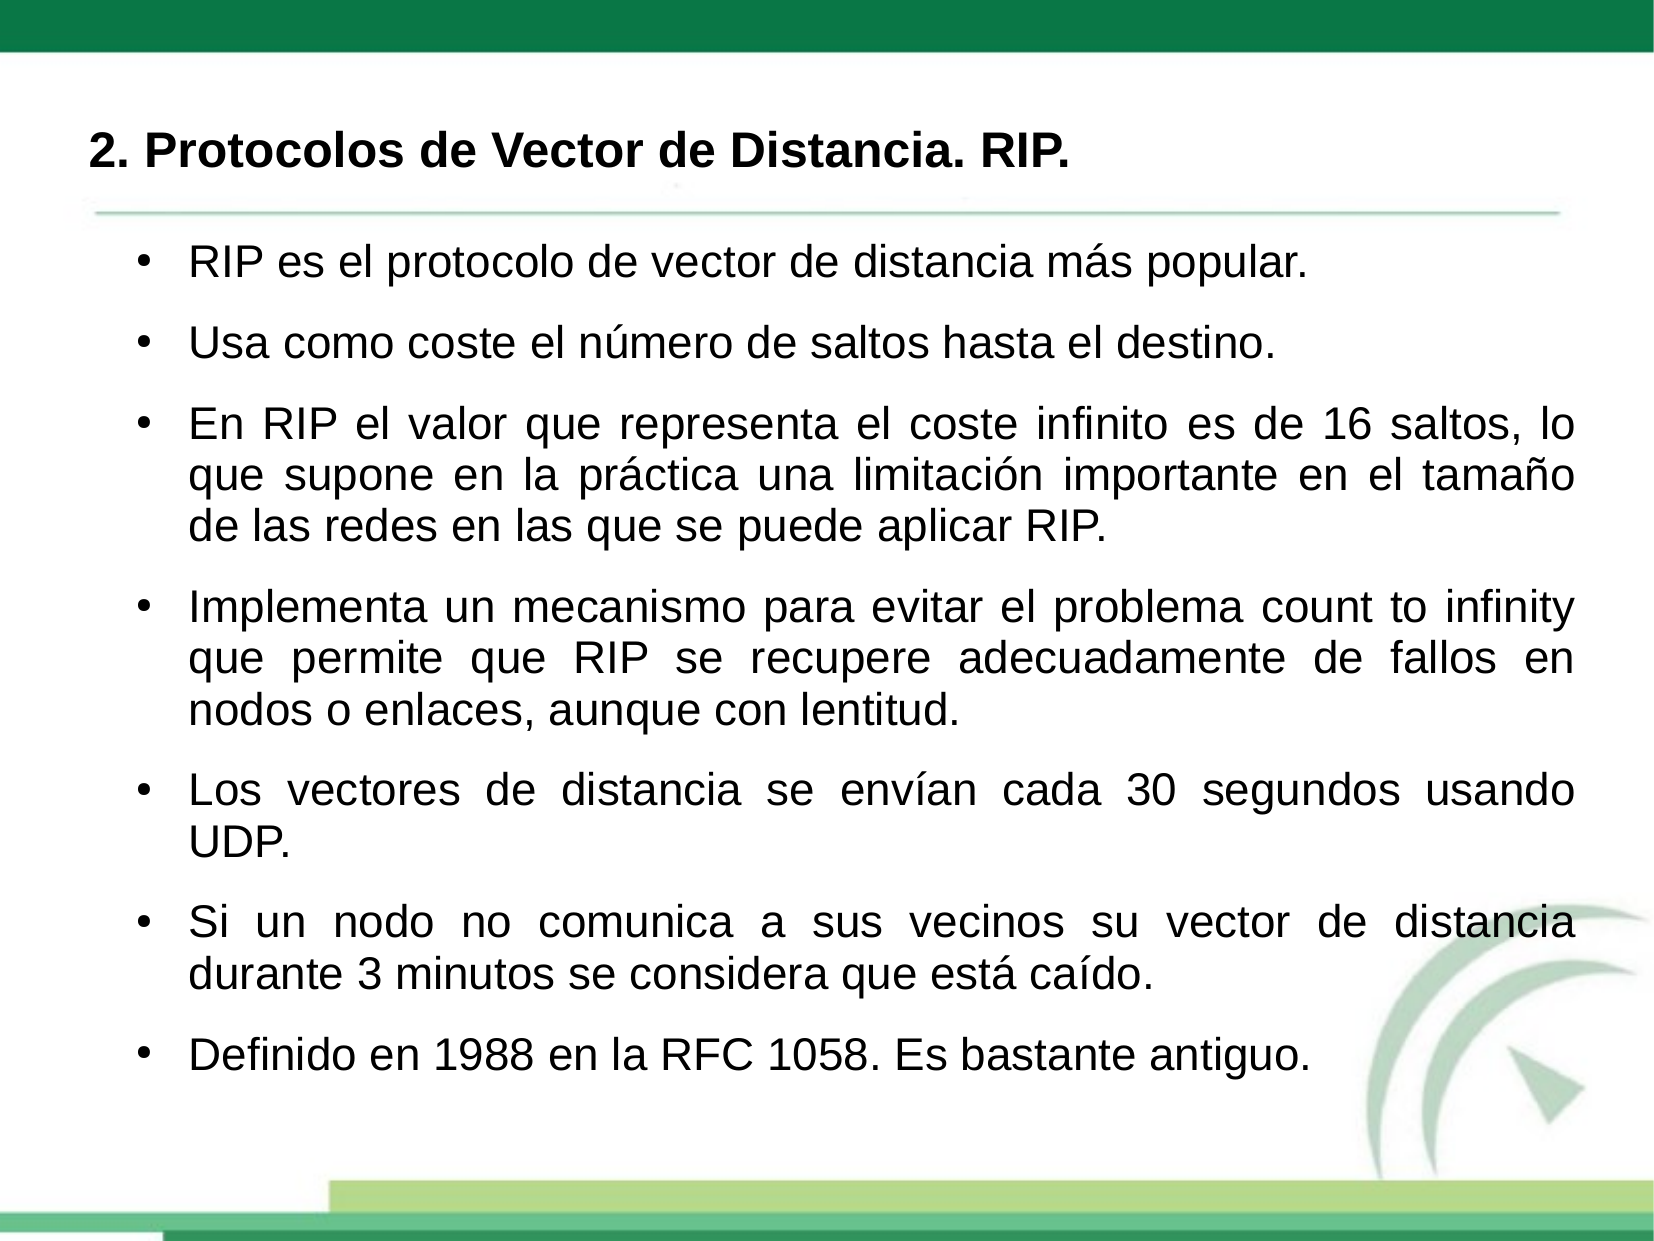

# 2. Protocolos de Vector de Distancia. RIP.
RIP es el protocolo de vector de distancia más popular.
Usa como coste el número de saltos hasta el destino.
En RIP el valor que representa el coste infinito es de 16 saltos, lo que supone en la práctica una limitación importante en el tamaño de las redes en las que se puede aplicar RIP.
Implementa un mecanismo para evitar el problema count to infinity que permite que RIP se recupere adecuadamente de fallos en nodos o enlaces, aunque con lentitud.
Los vectores de distancia se envían cada 30 segundos usando UDP.
Si un nodo no comunica a sus vecinos su vector de distancia durante 3 minutos se considera que está caído.
Definido en 1988 en la RFC 1058. Es bastante antiguo.